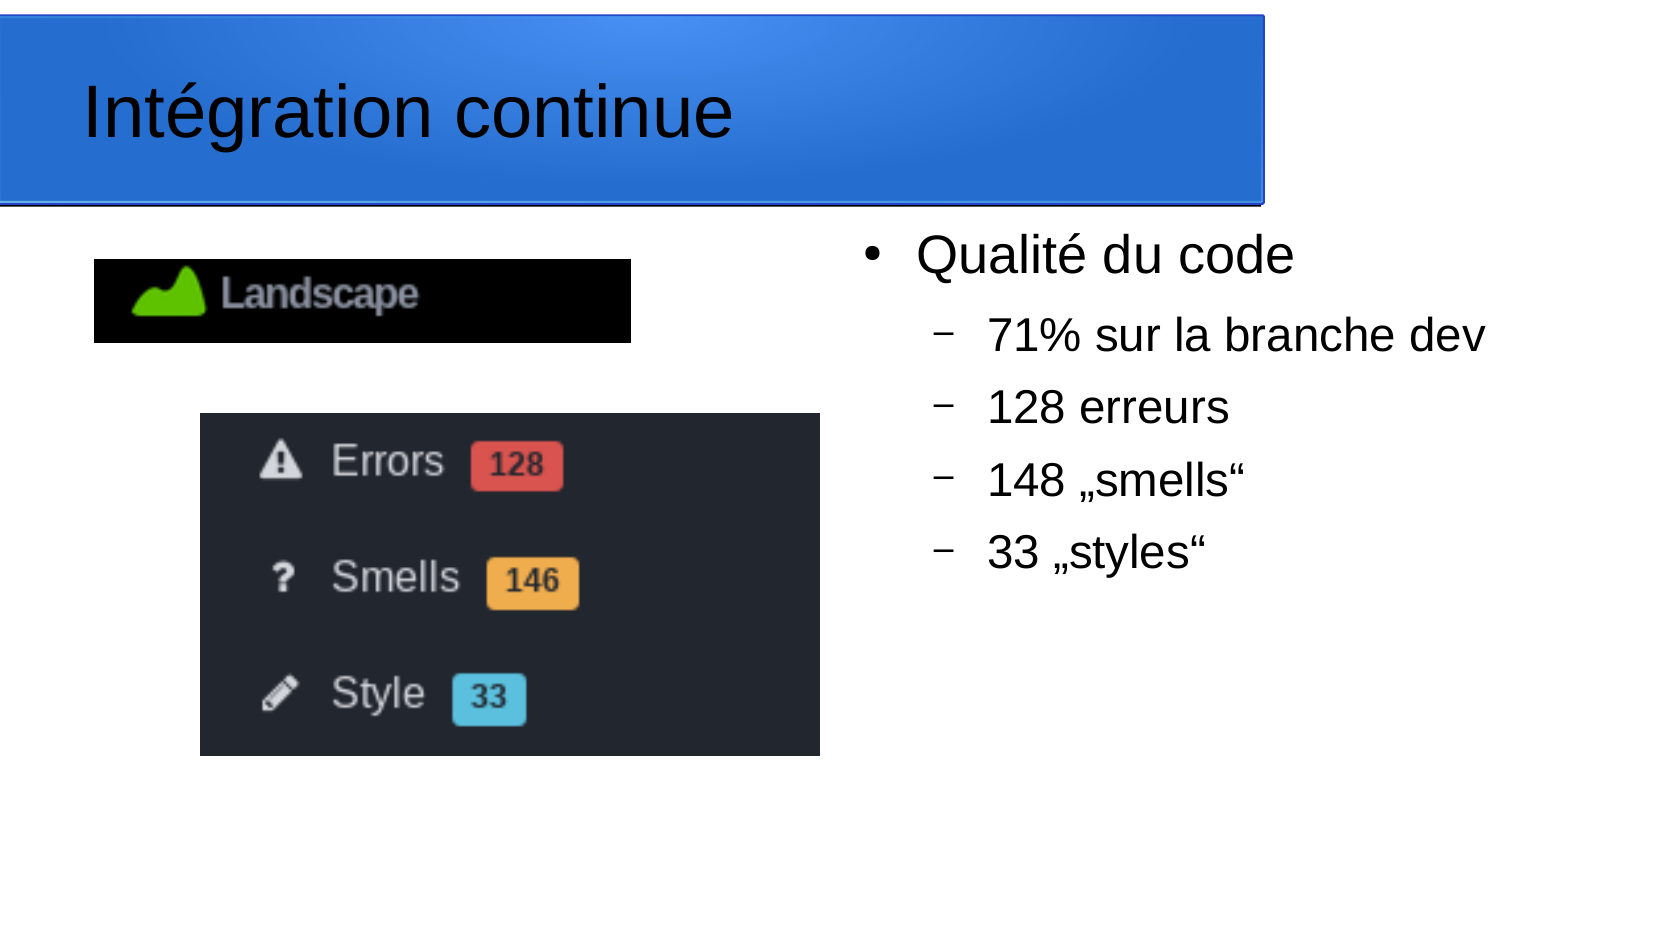

# Intégration continue
Qualité du code
71% sur la branche dev
128 erreurs
148 „smells“
33 „styles“